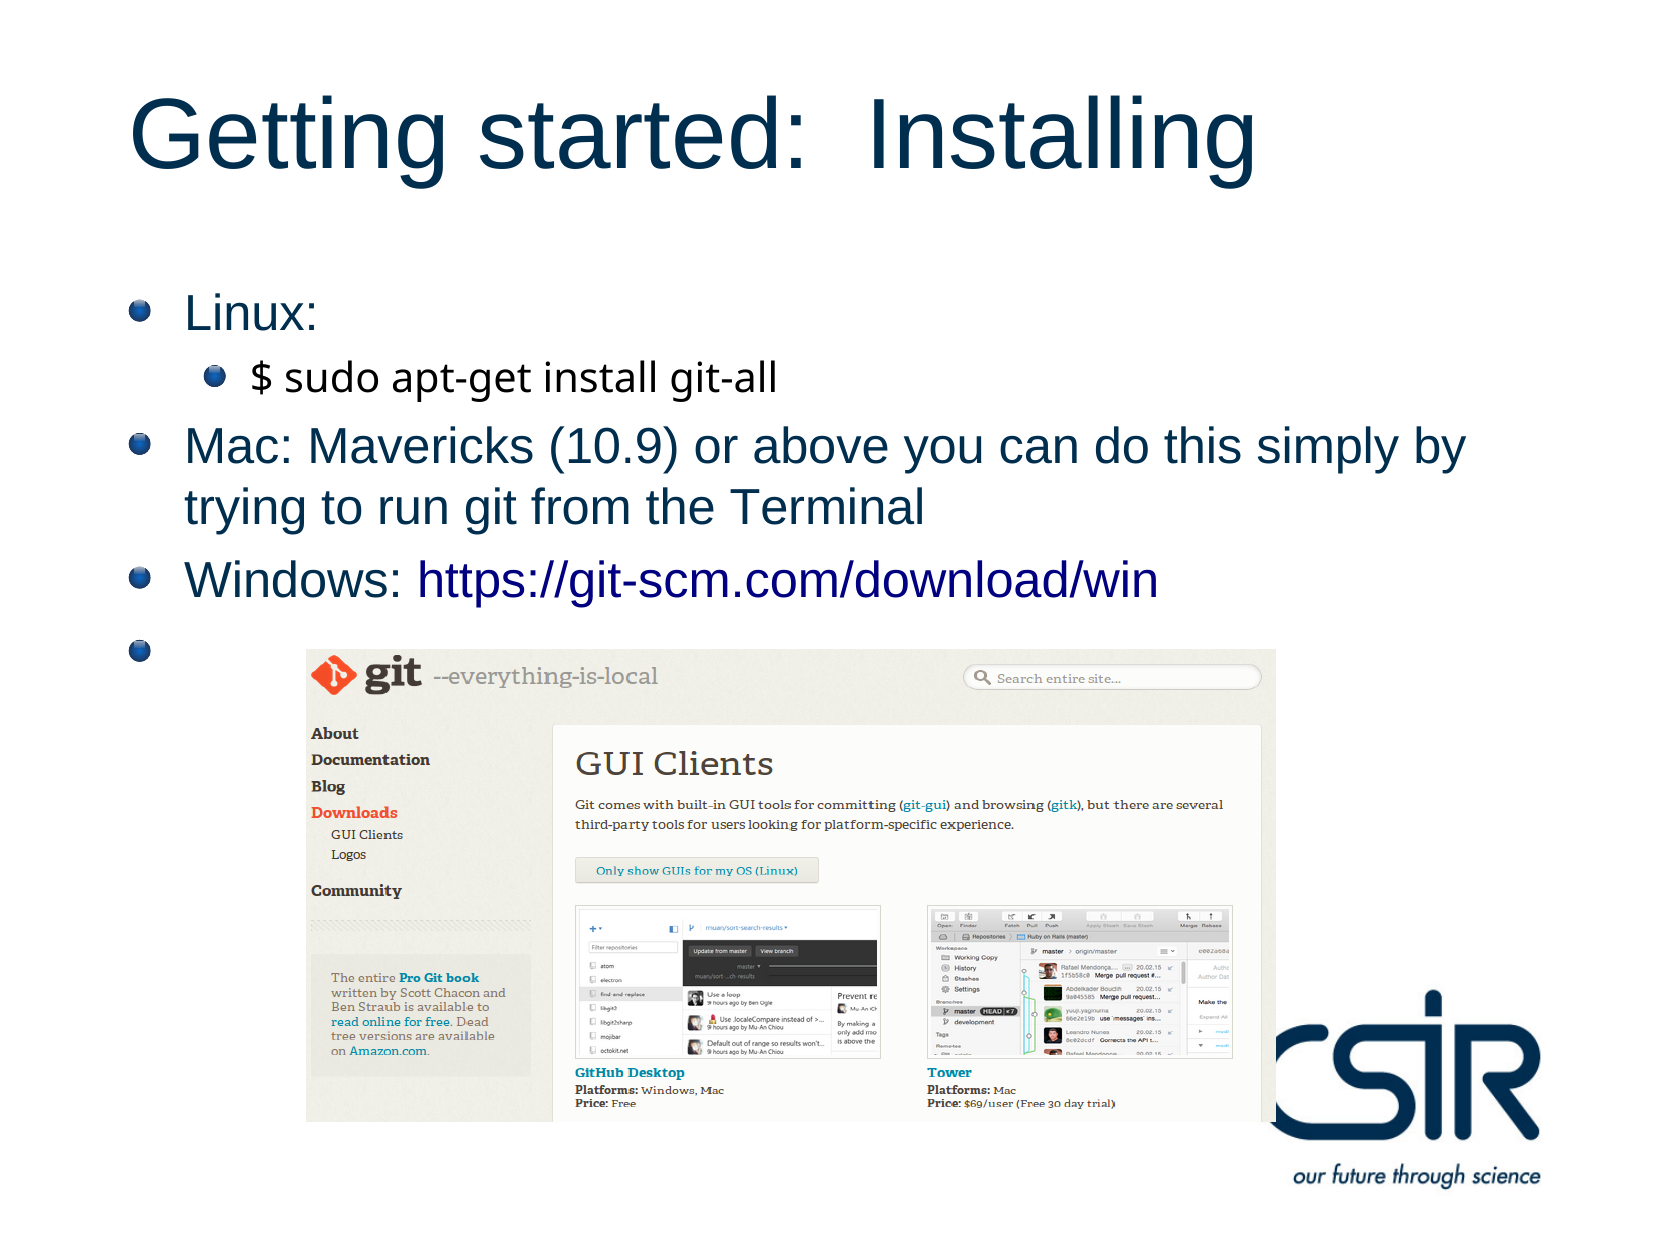

# Getting started: Installing
Linux:
$ sudo apt-get install git-all
Mac: Mavericks (10.9) or above you can do this simply by trying to run git from the Terminal
Windows: https://git-scm.com/download/win